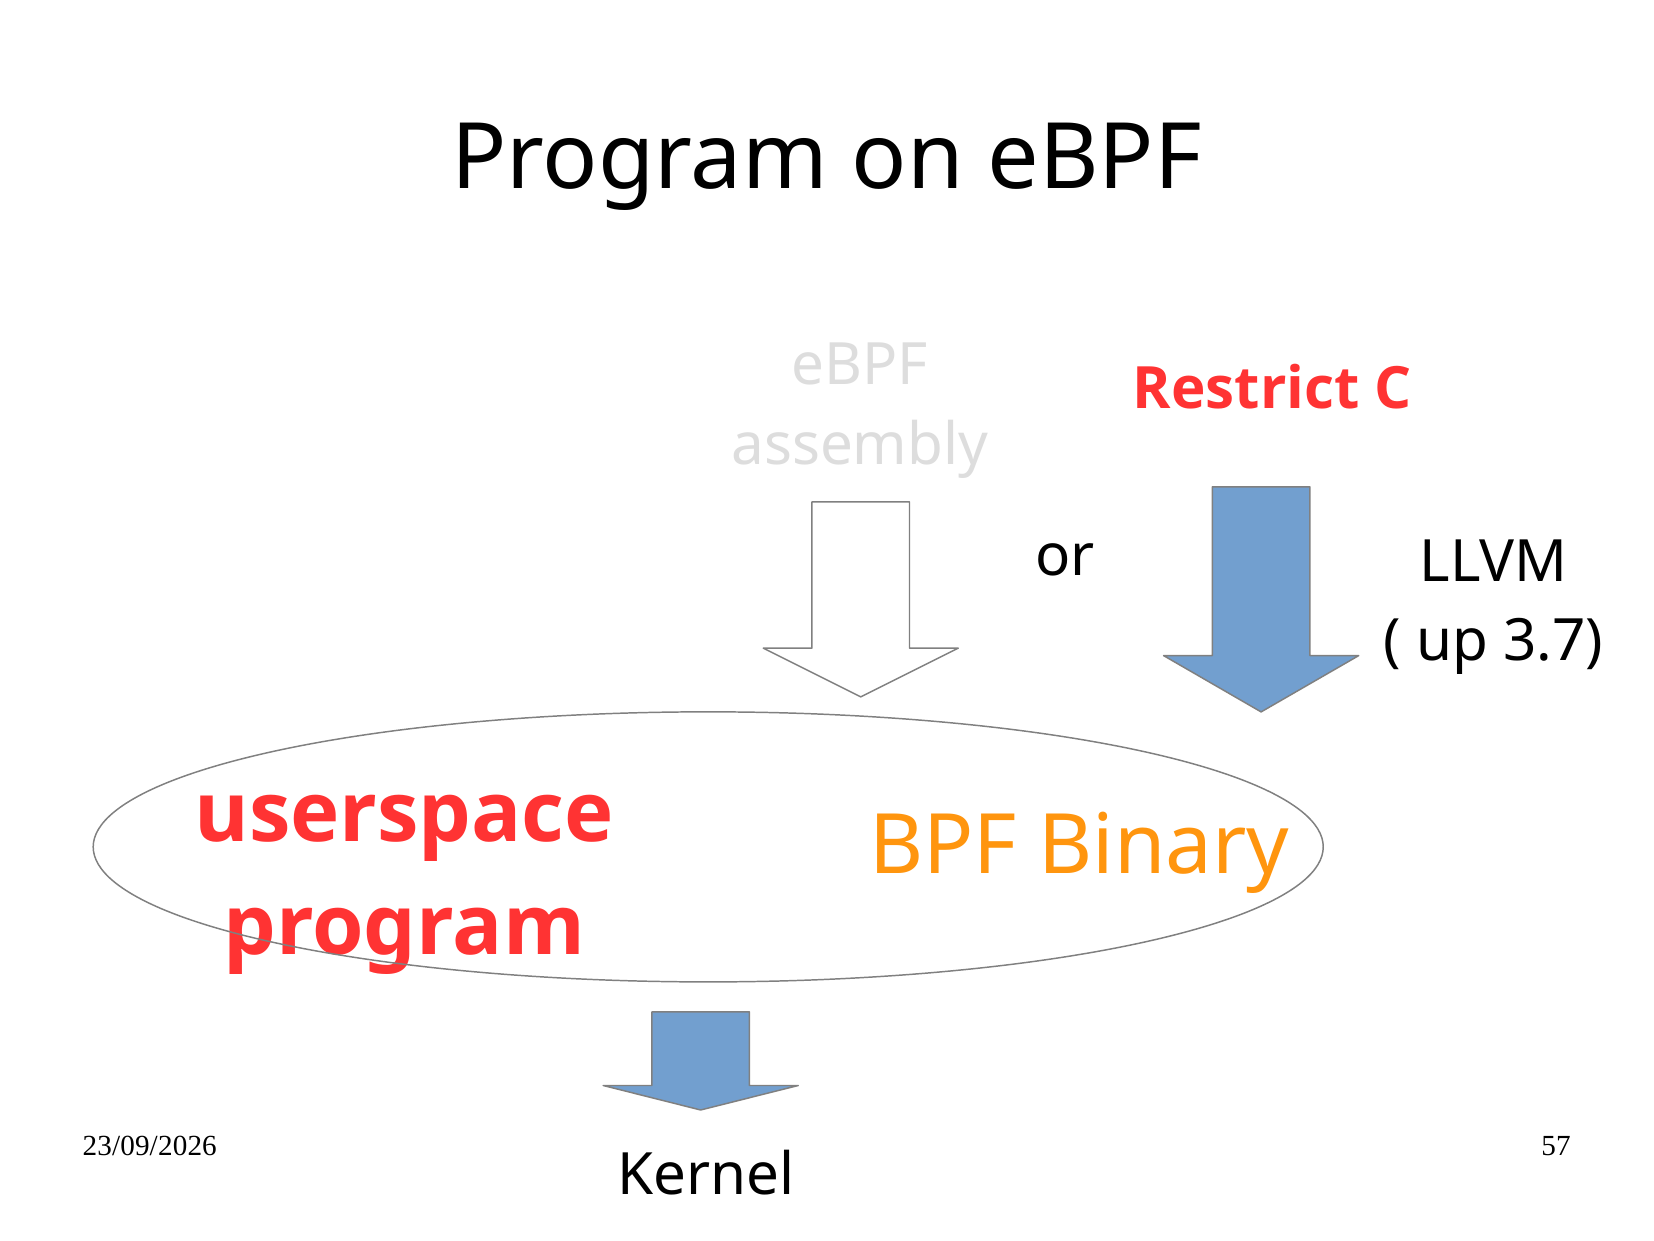

# Program on eBPF
eBPF
assembly
Restrict C
or
LLVM
( up 3.7)
userspace
program
BPF Binary
Kernel
57